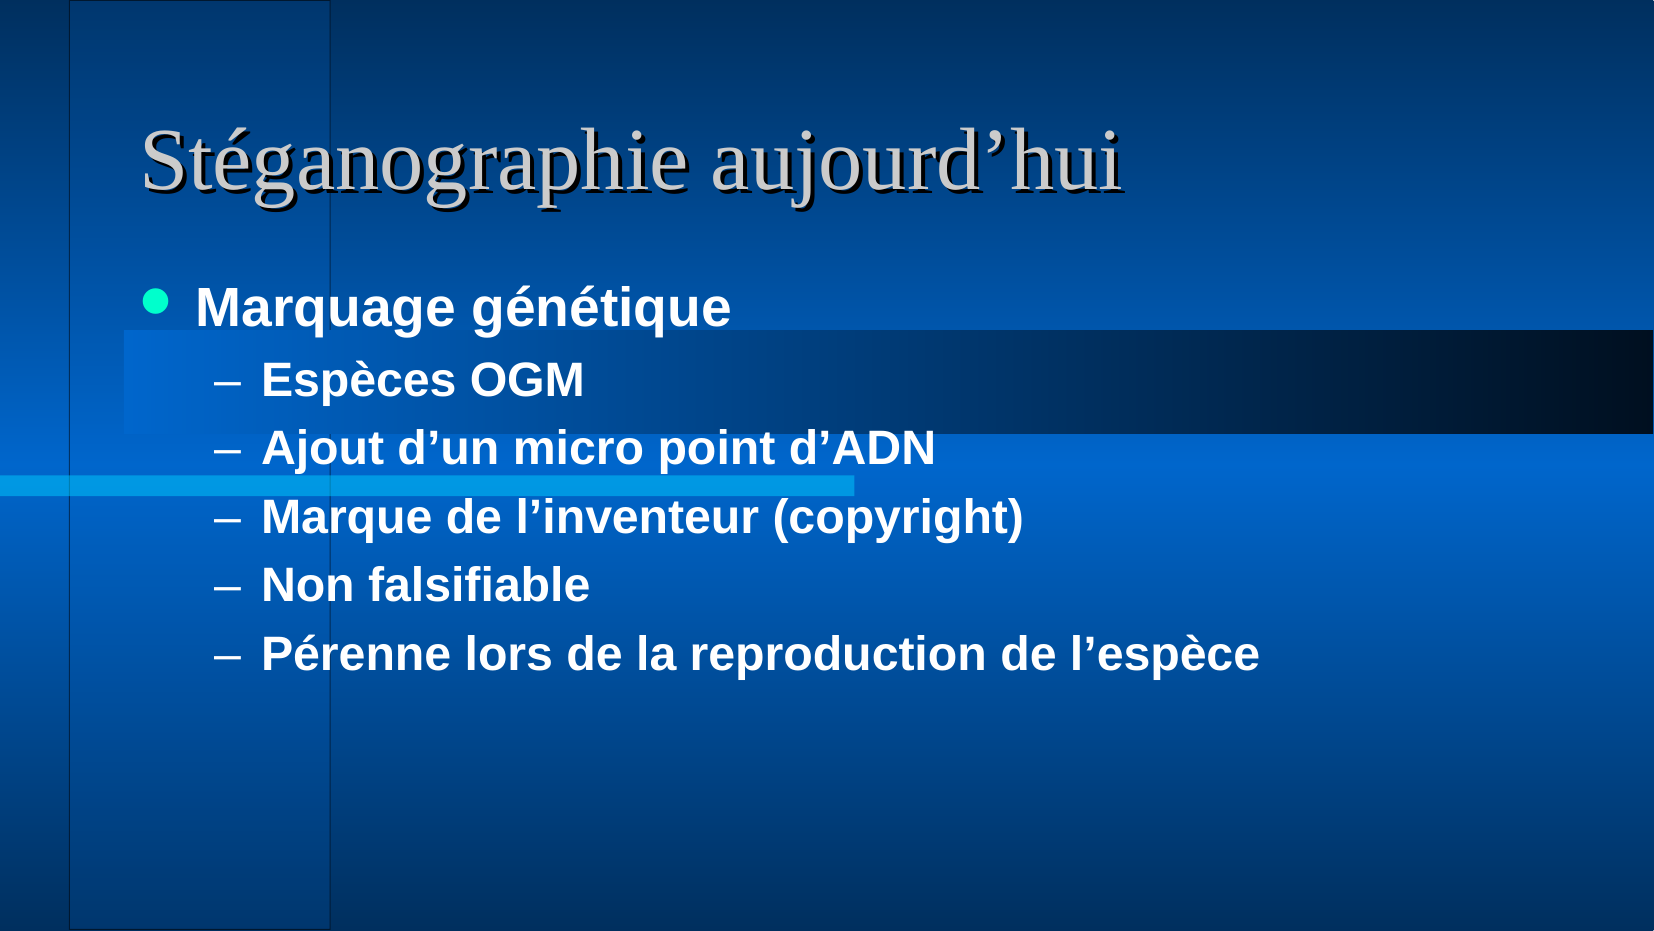

# Stéganographie aujourd’hui
Marquage génétique
Espèces OGM
Ajout d’un micro point d’ADN
Marque de l’inventeur (copyright)
Non falsifiable
Pérenne lors de la reproduction de l’espèce